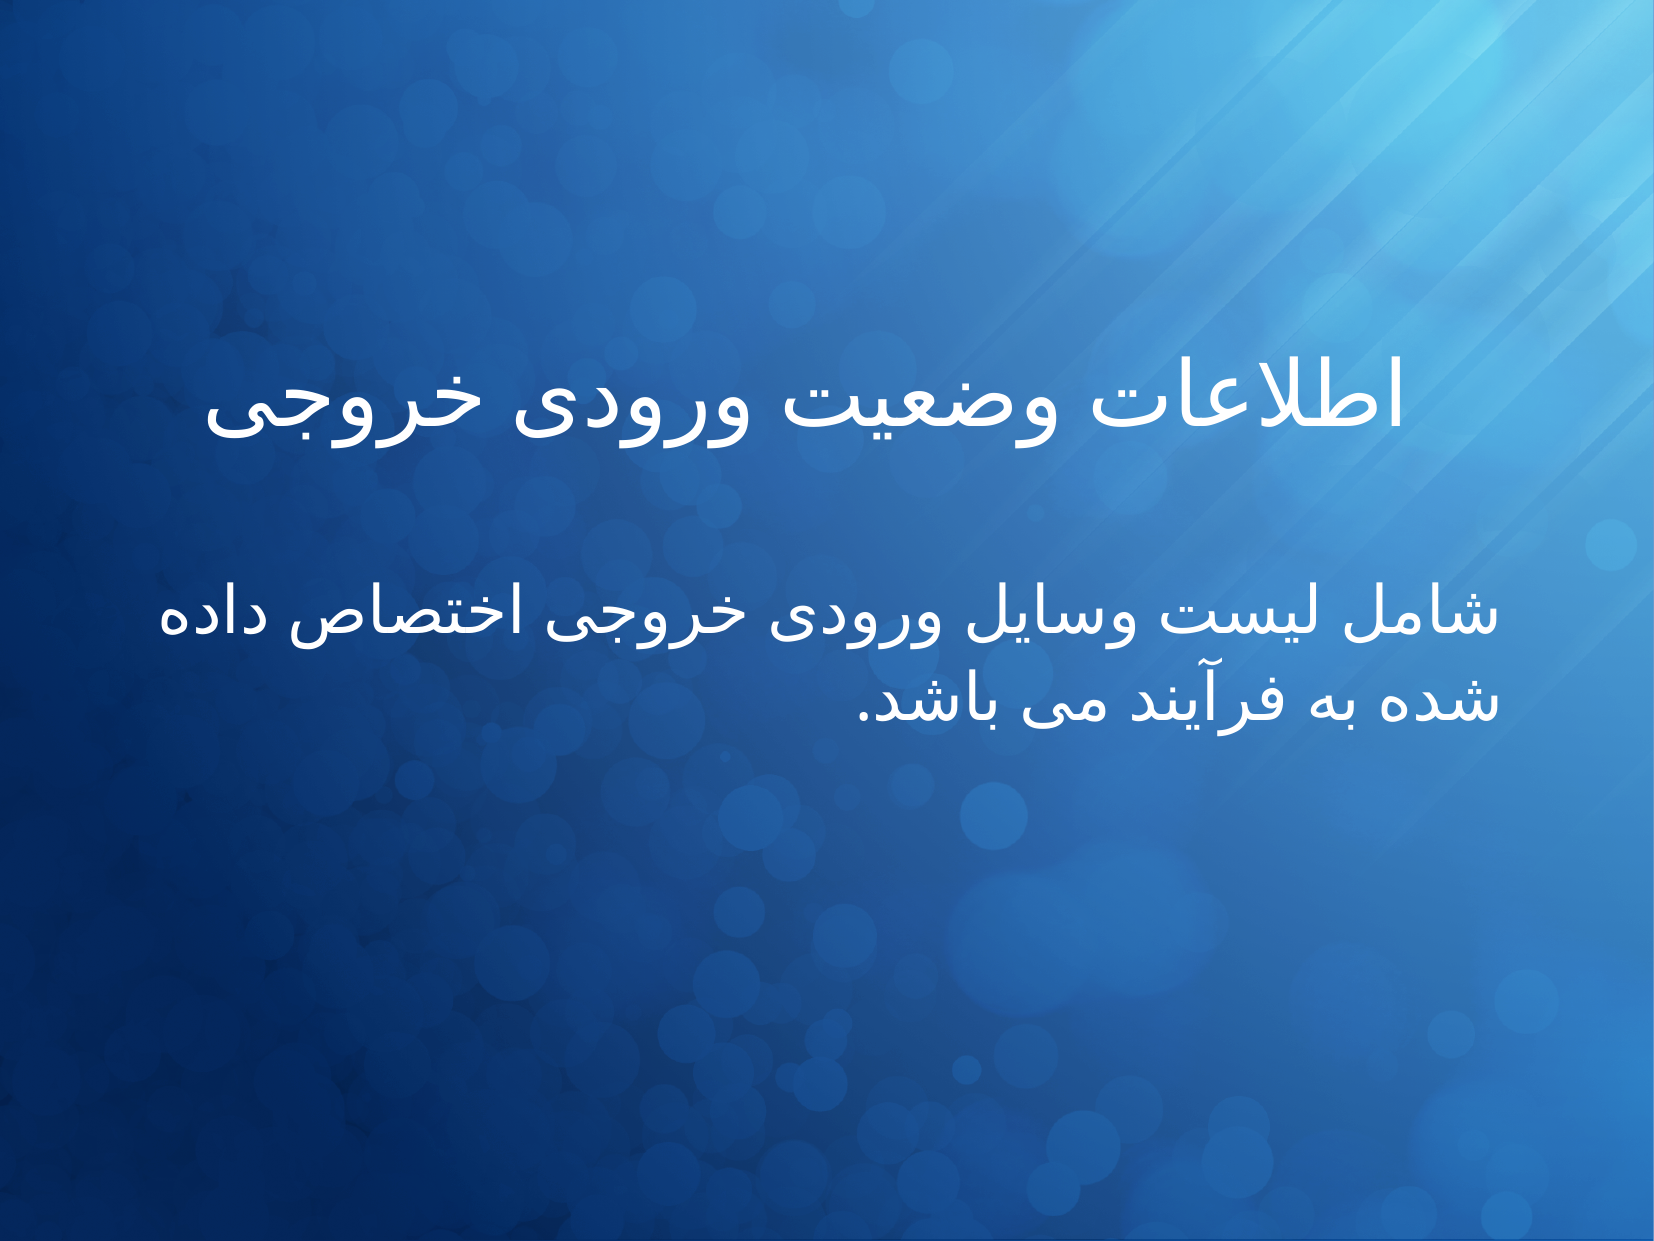

# اطلاعات وضعیت ورودی خروجی
شامل لیست وسایل ورودی خروجی اختصاص داده شده به فرآیند می باشد.